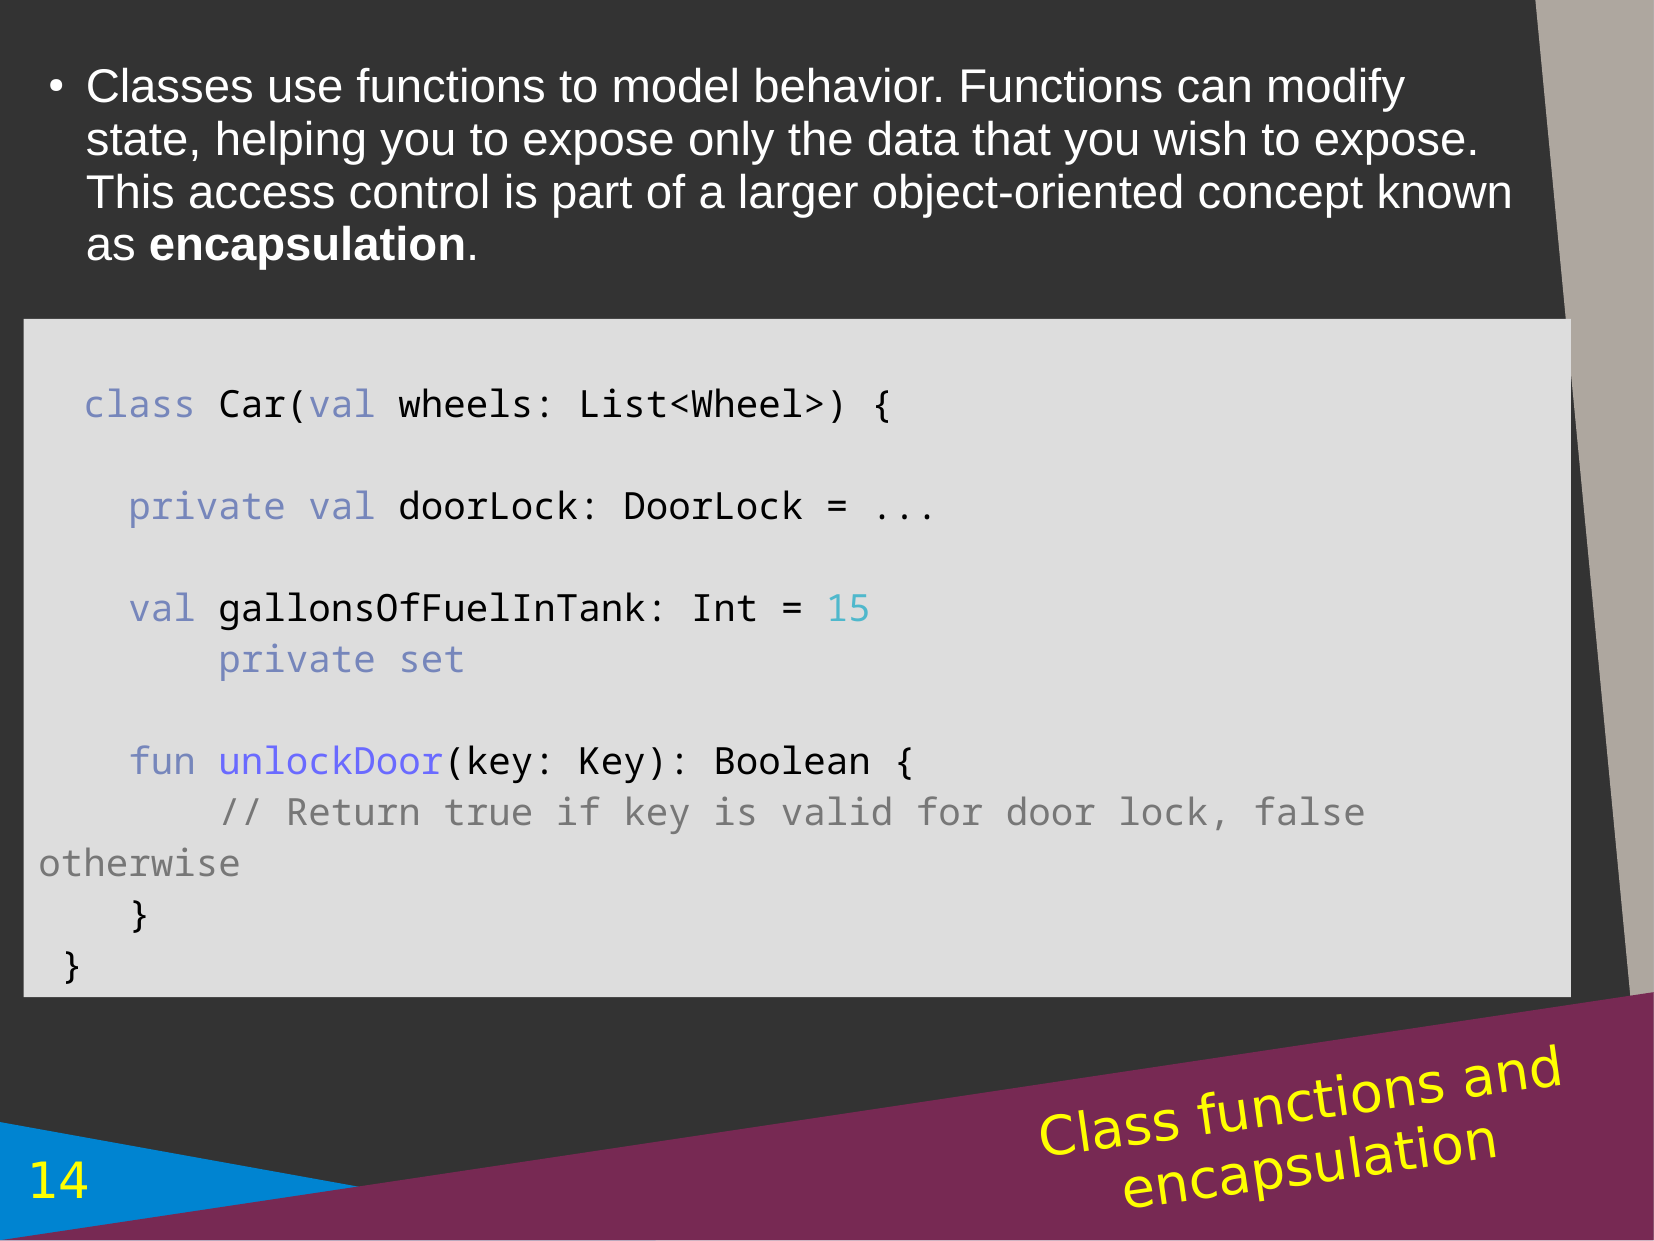

Classes use functions to model behavior. Functions can modify state, helping you to expose only the data that you wish to expose. This access control is part of a larger object-oriented concept known as encapsulation.
 class Car(val wheels: List<Wheel>) {
 private val doorLock: DoorLock = ...
 val gallonsOfFuelInTank: Int = 15
 private set
 fun unlockDoor(key: Key): Boolean {
 // Return true if key is valid for door lock, false otherwise
 }
 }
# Class functions and encapsulation
14